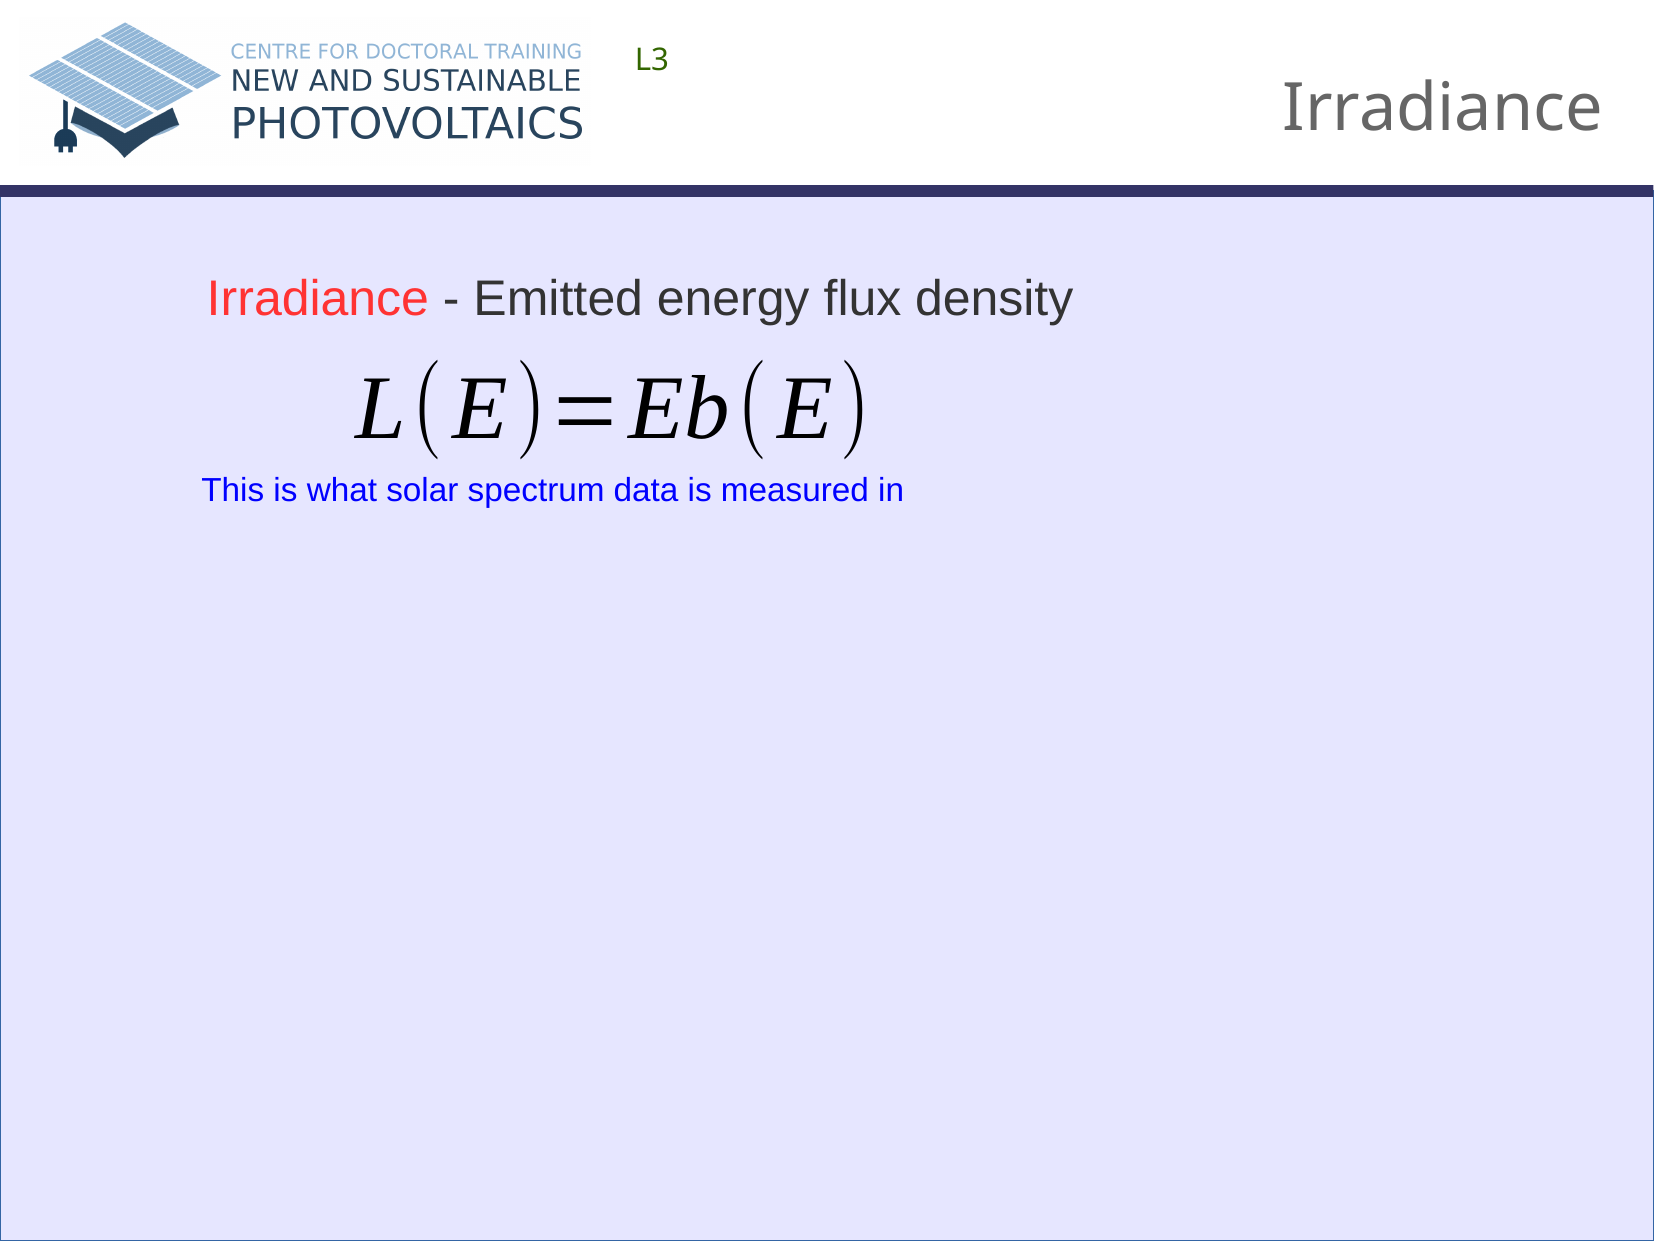

L3
Irradiance
Irradiance - Emitted energy flux density
This is what solar spectrum data is measured in